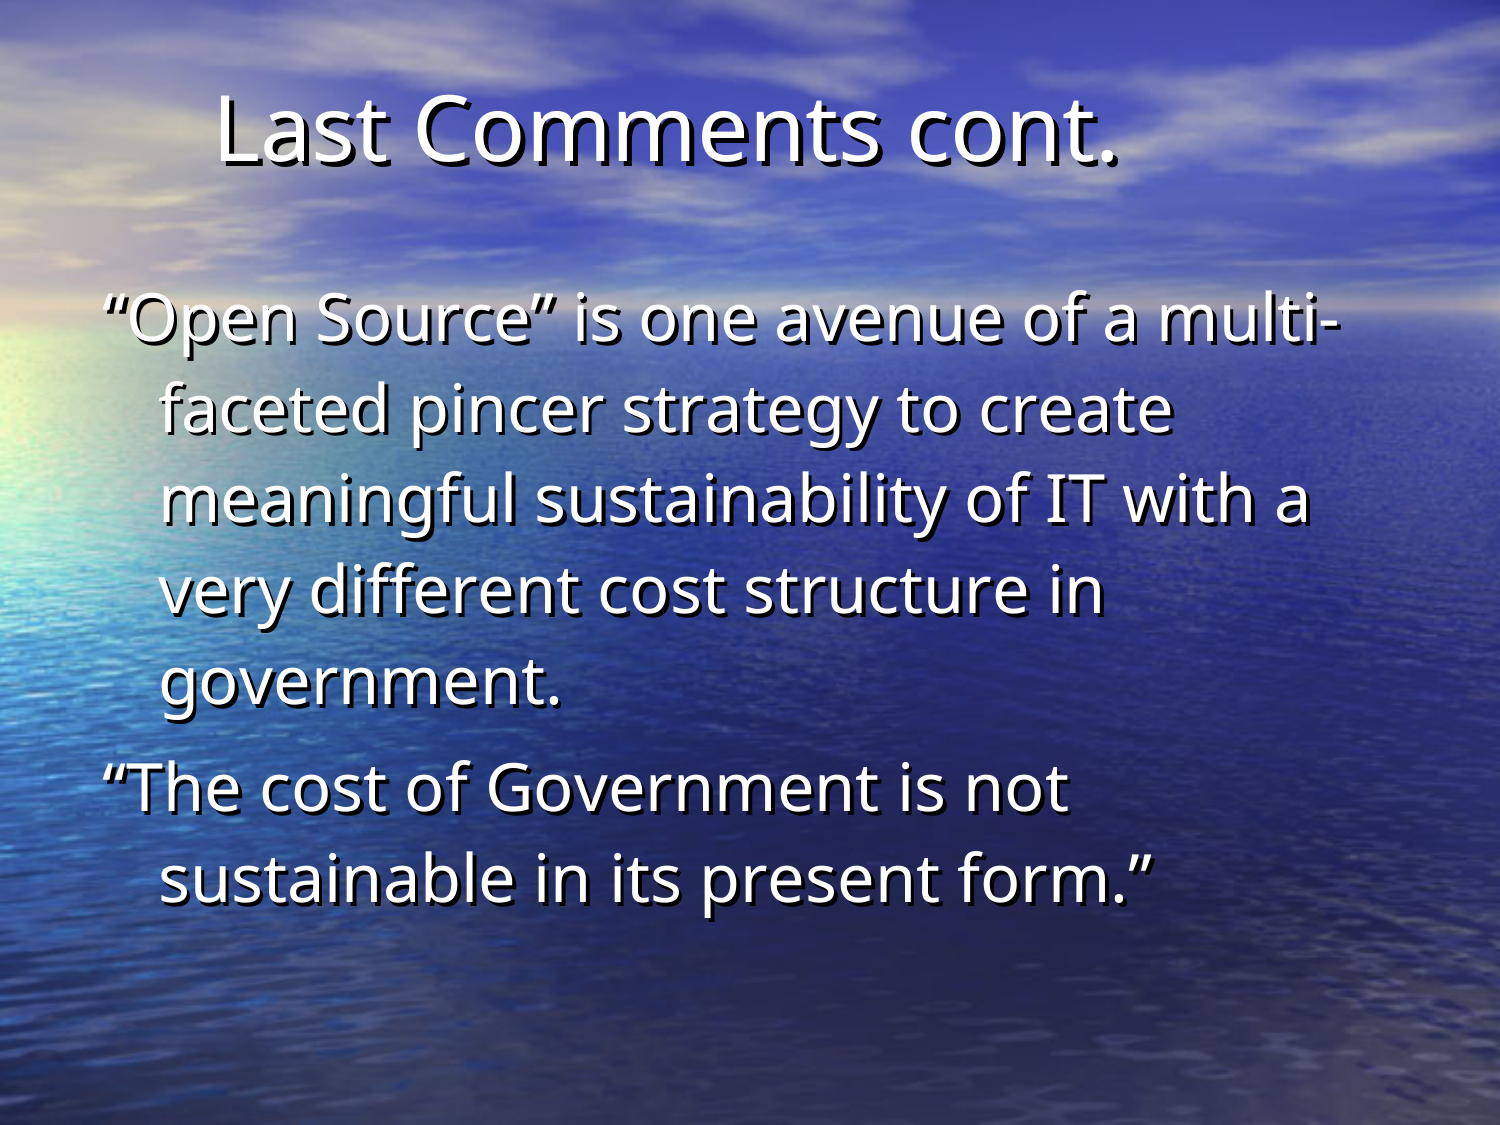

# Last Comments cont.
“Open Source” is one avenue of a multi-faceted pincer strategy to create meaningful sustainability of IT with a very different cost structure in government.
“The cost of Government is not sustainable in its present form.”